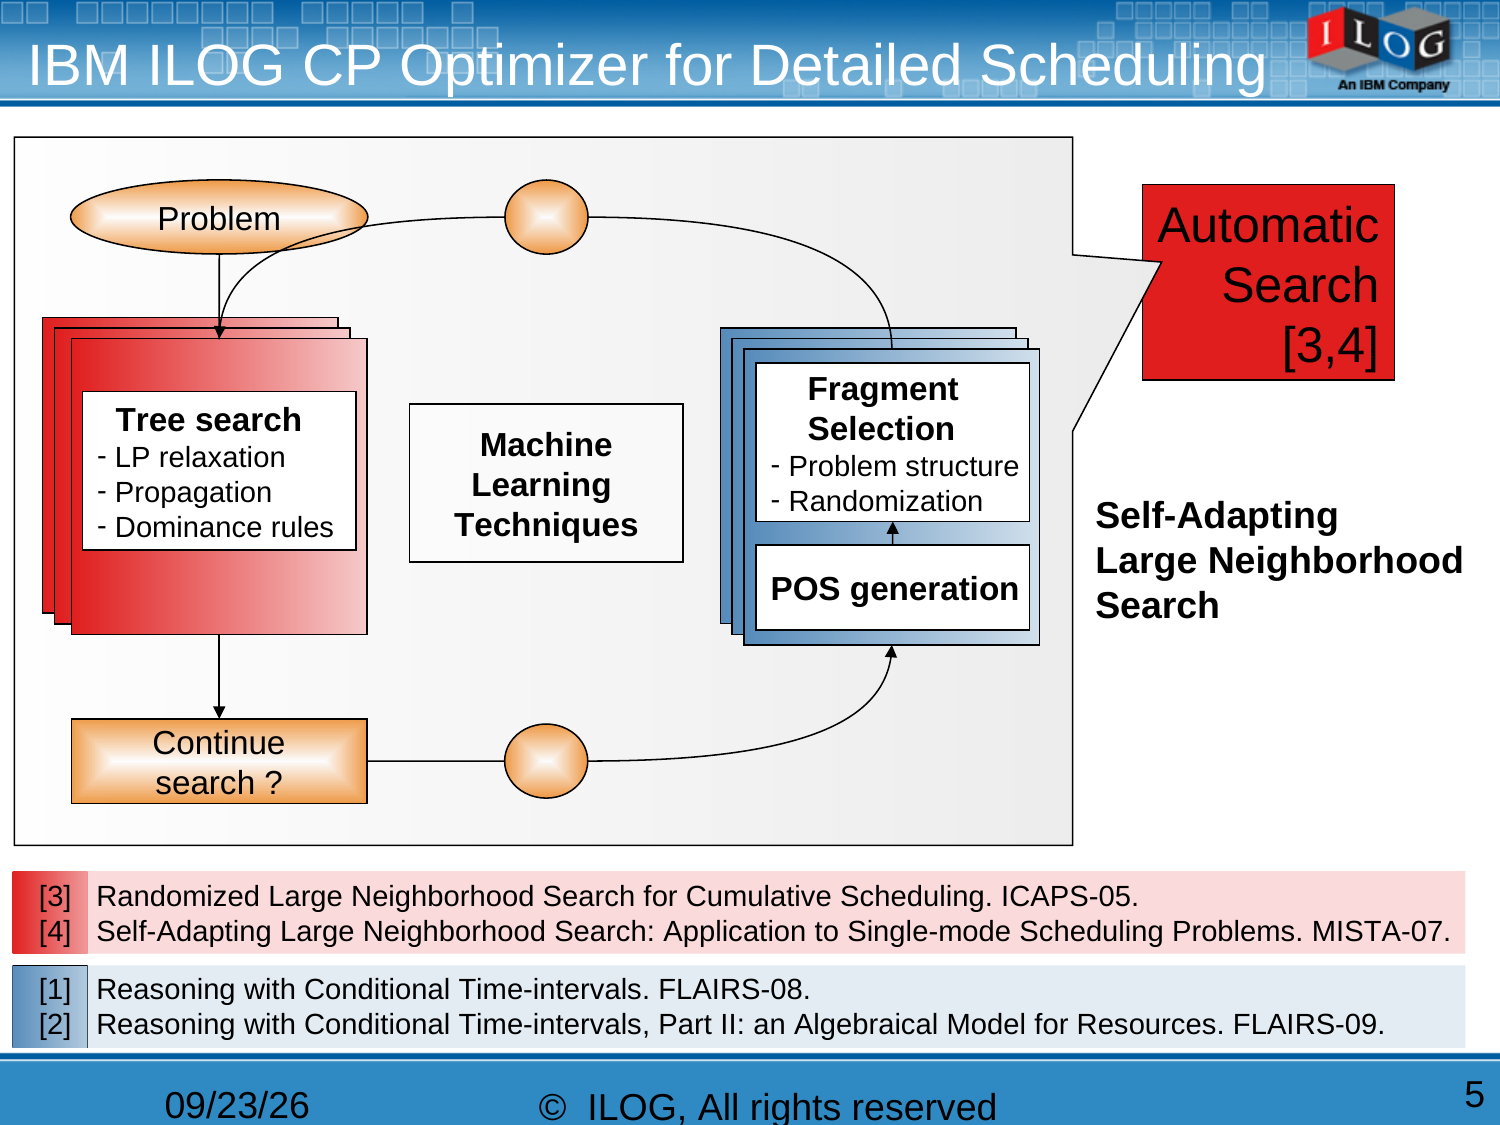

# IBM ILOG CP Optimizer for Detailed Scheduling
Problem
 Fragment
 Selection
 Problem structure
 Randomization
 Tree search
 LP relaxation
 Propagation
 Dominance rules
Machine
Learning
Techniques
POS generation
Continue
search ?
Automatic
Search
[3,4]
Self-Adapting
Large Neighborhood
Search
[3] Randomized Large Neighborhood Search for Cumulative Scheduling. ICAPS-05.
[4] Self-Adapting Large Neighborhood Search: Application to Single-mode Scheduling Problems. MISTA-07.
[1] Reasoning with Conditional Time-intervals. FLAIRS-08.
[2] Reasoning with Conditional Time-intervals, Part II: an Algebraical Model for Resources. FLAIRS-09.
5
© ILOG, All rights reserved